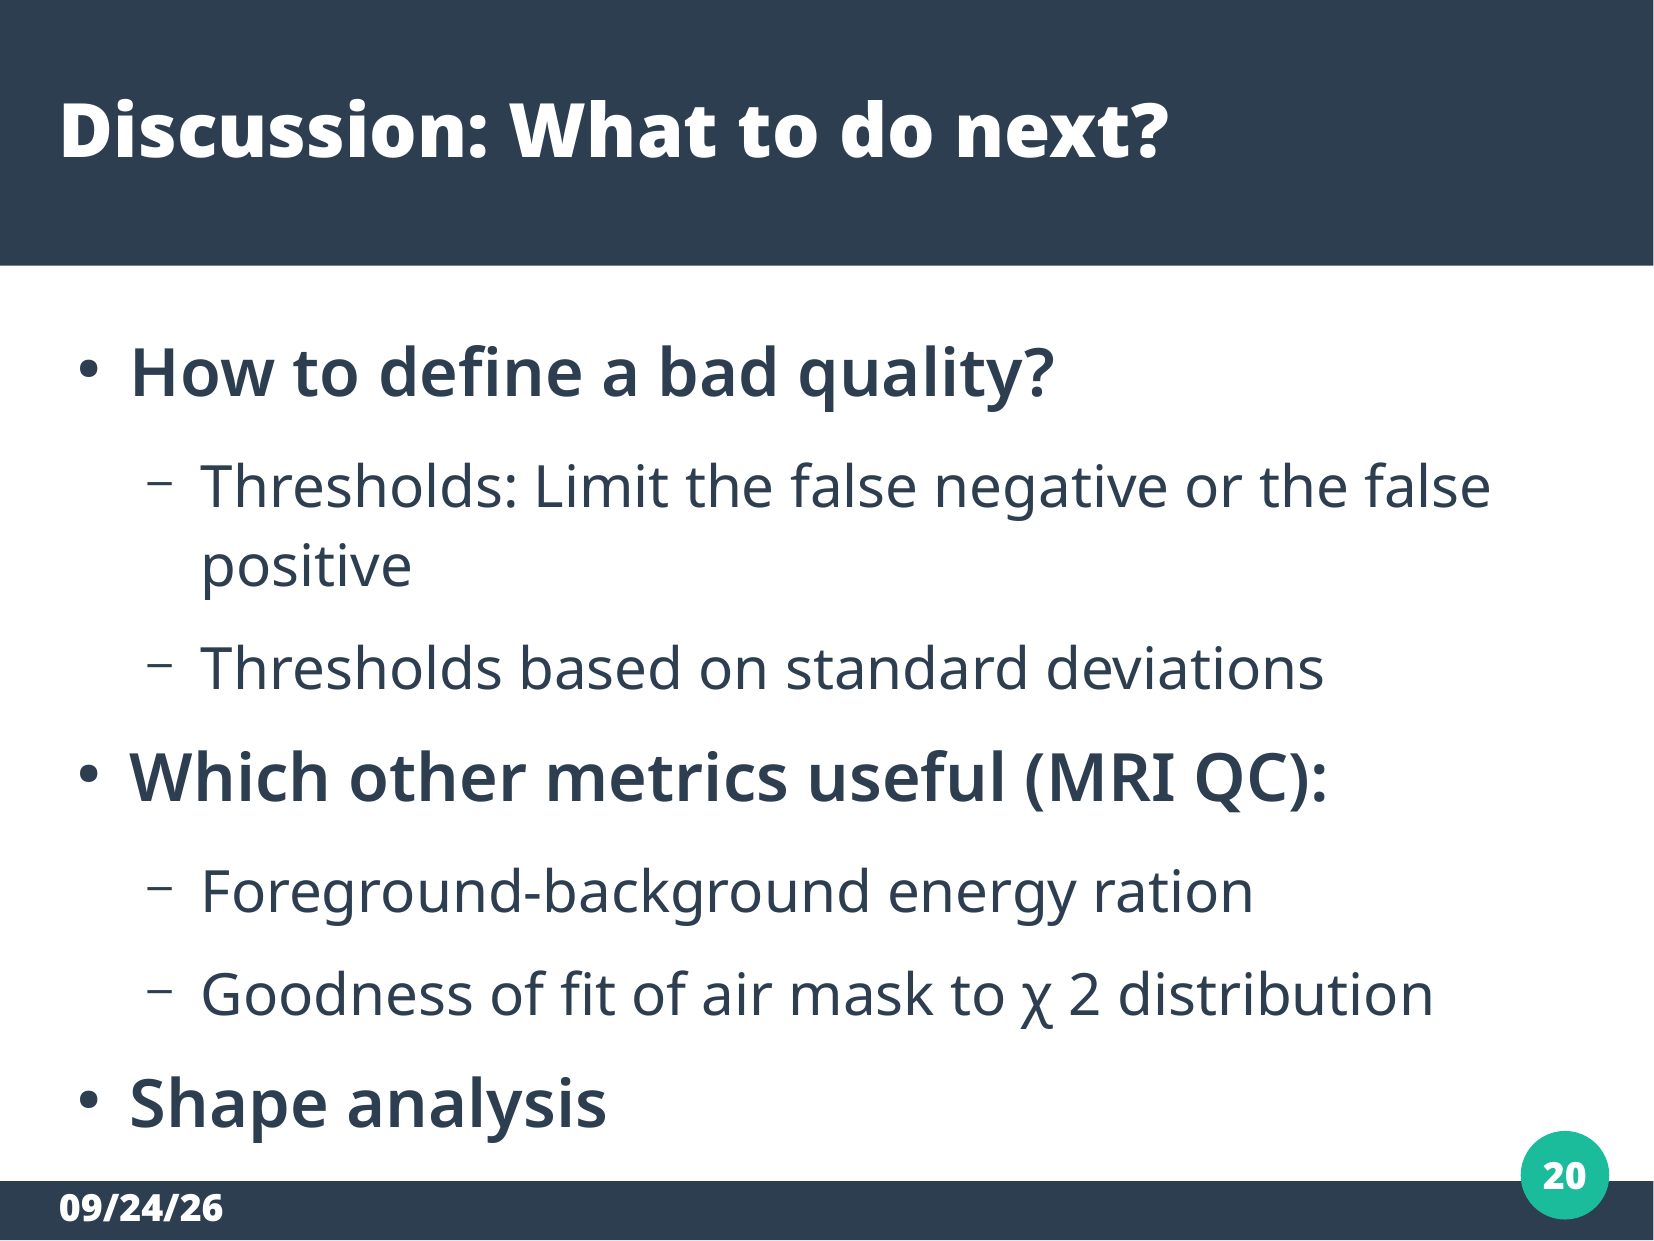

# Discussion: What to do next?
How to define a bad quality?
Thresholds: Limit the false negative or the false positive
Thresholds based on standard deviations
Which other metrics useful (MRI QC):
Foreground-background energy ration
Goodness of fit of air mask to χ 2 distribution
Shape analysis
20